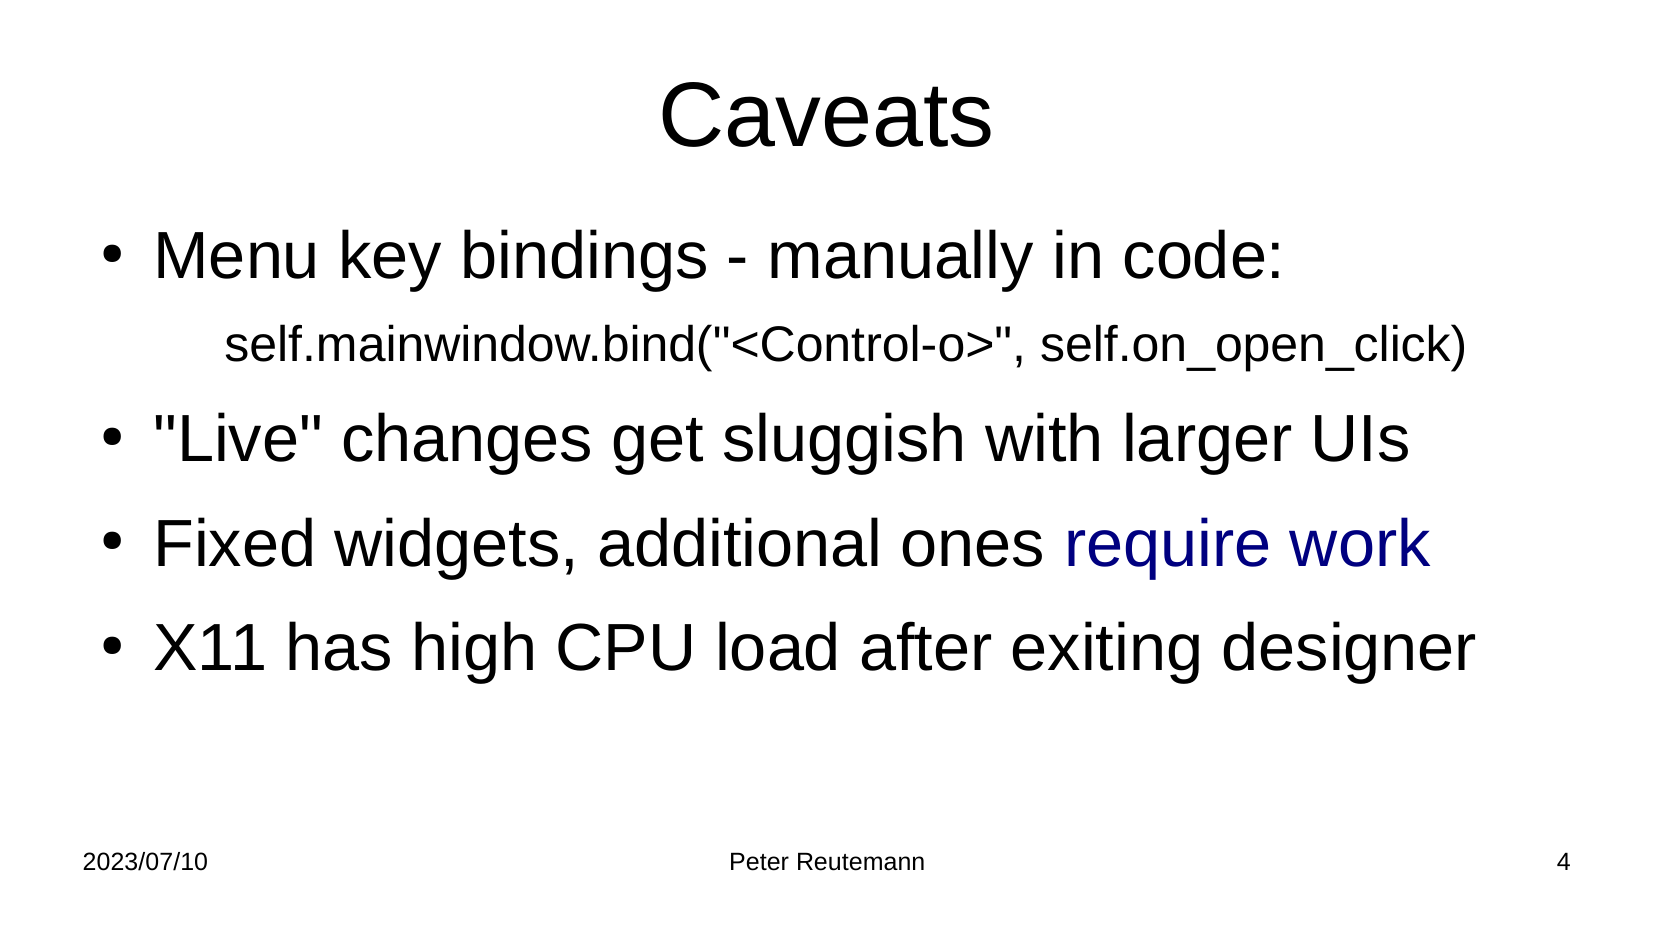

# Caveats
Menu key bindings - manually in code:
self.mainwindow.bind("<Control-o>", self.on_open_click)
"Live" changes get sluggish with larger UIs
Fixed widgets, additional ones require work
X11 has high CPU load after exiting designer
2023/07/10
Peter Reutemann
4